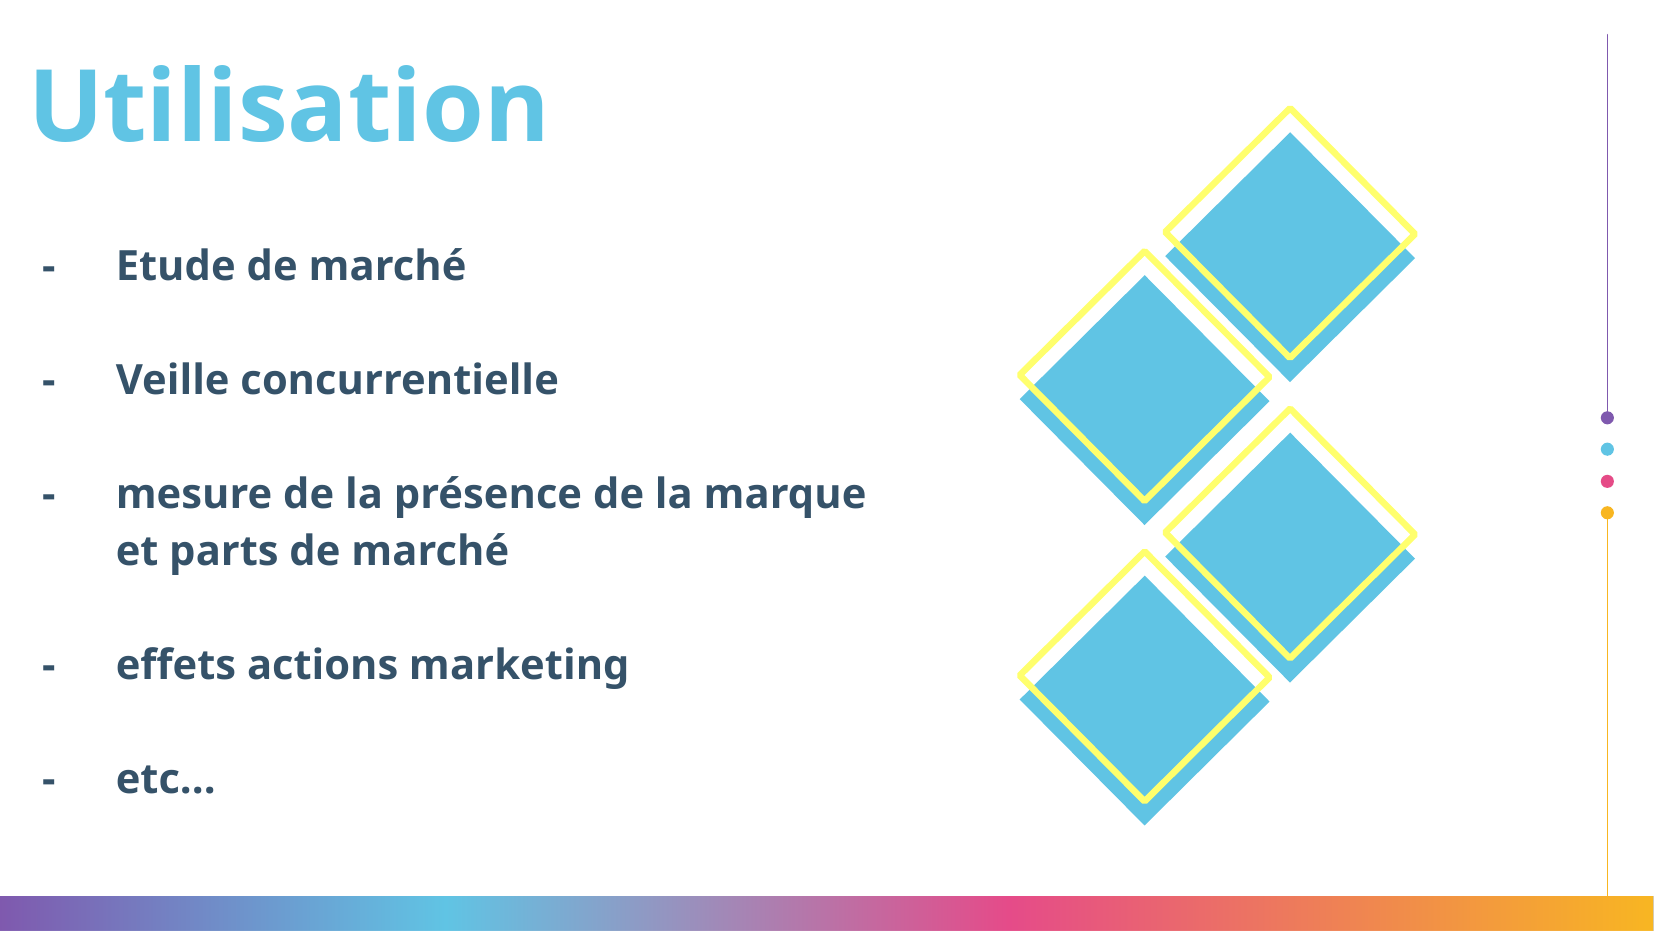

# Utilisation
- 	Etude de marché
- 	Veille concurrentielle
-	mesure de la présence de la marque 		et parts de marché
- 	effets actions marketing
-	etc...